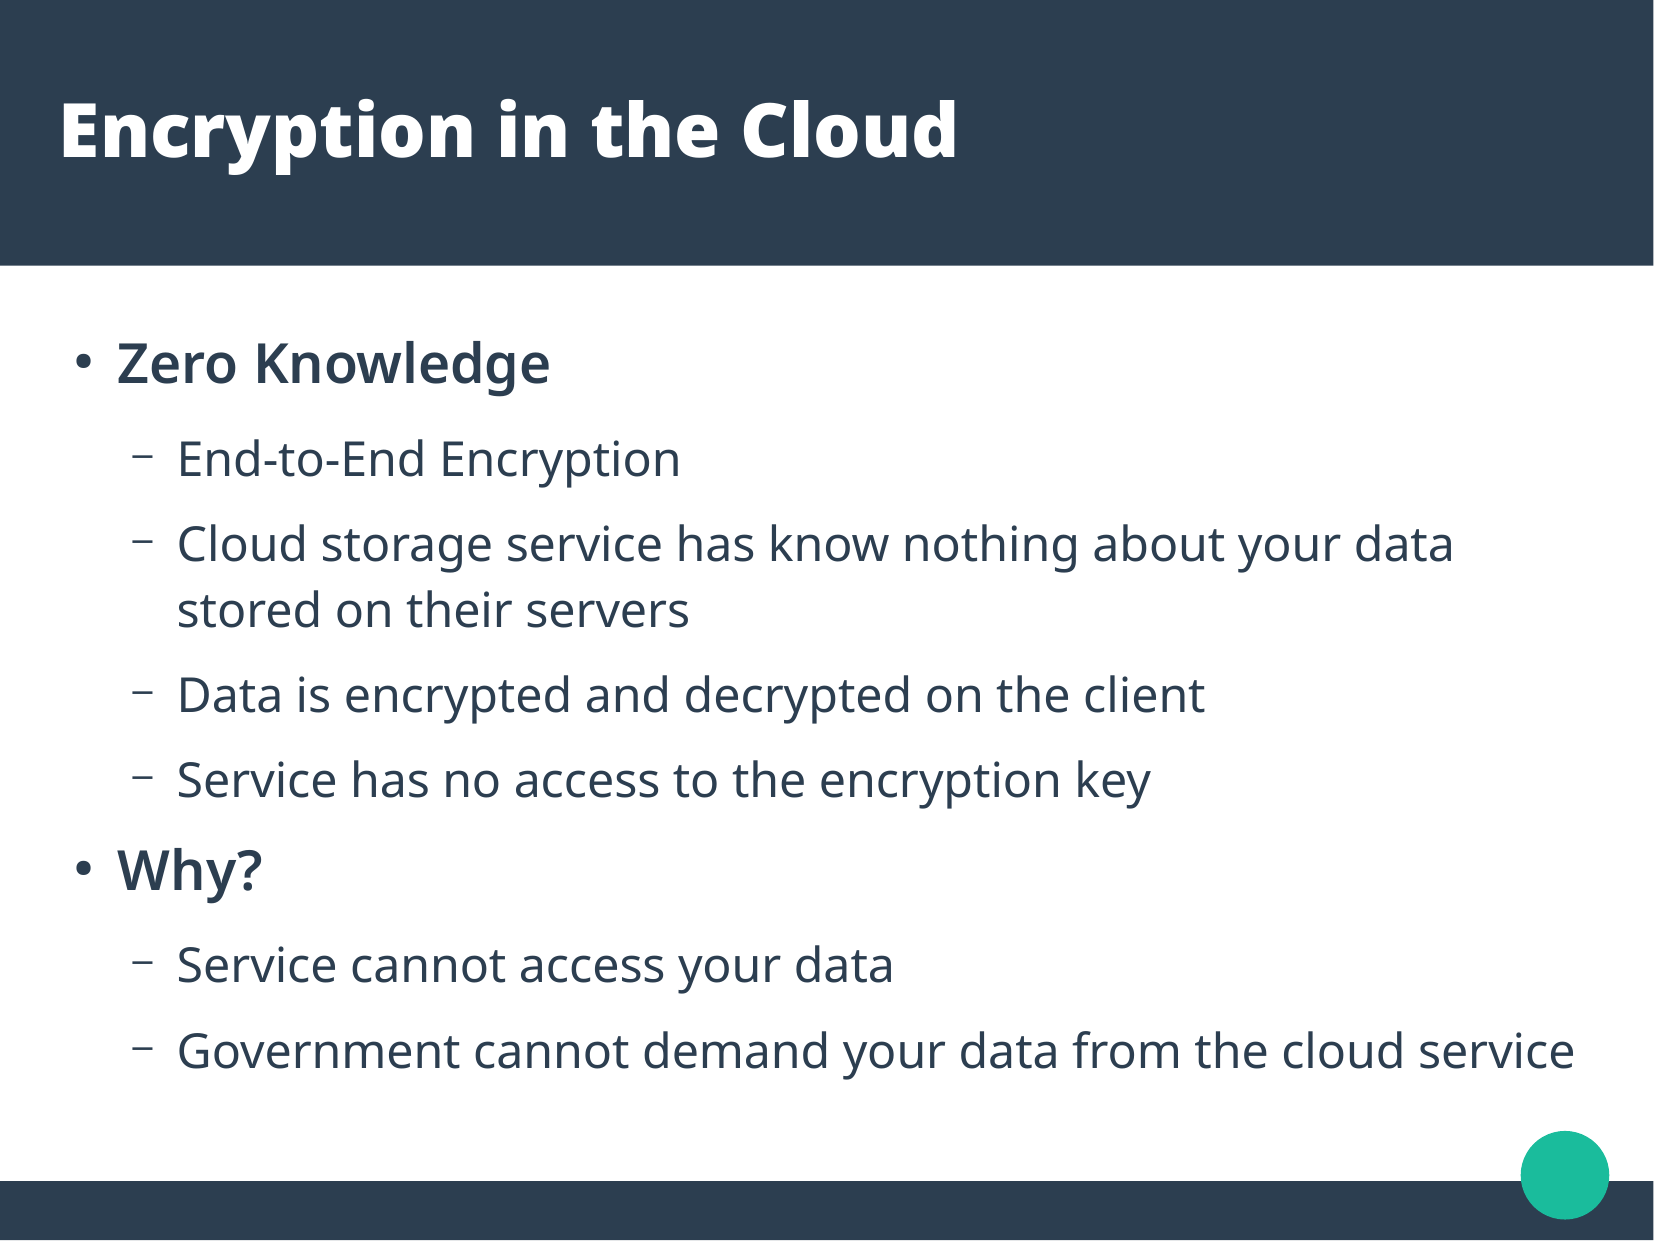

# Encryption in the Cloud
Zero Knowledge
End-to-End Encryption
Cloud storage service has know nothing about your data stored on their servers
Data is encrypted and decrypted on the client
Service has no access to the encryption key
Why?
Service cannot access your data
Government cannot demand your data from the cloud service